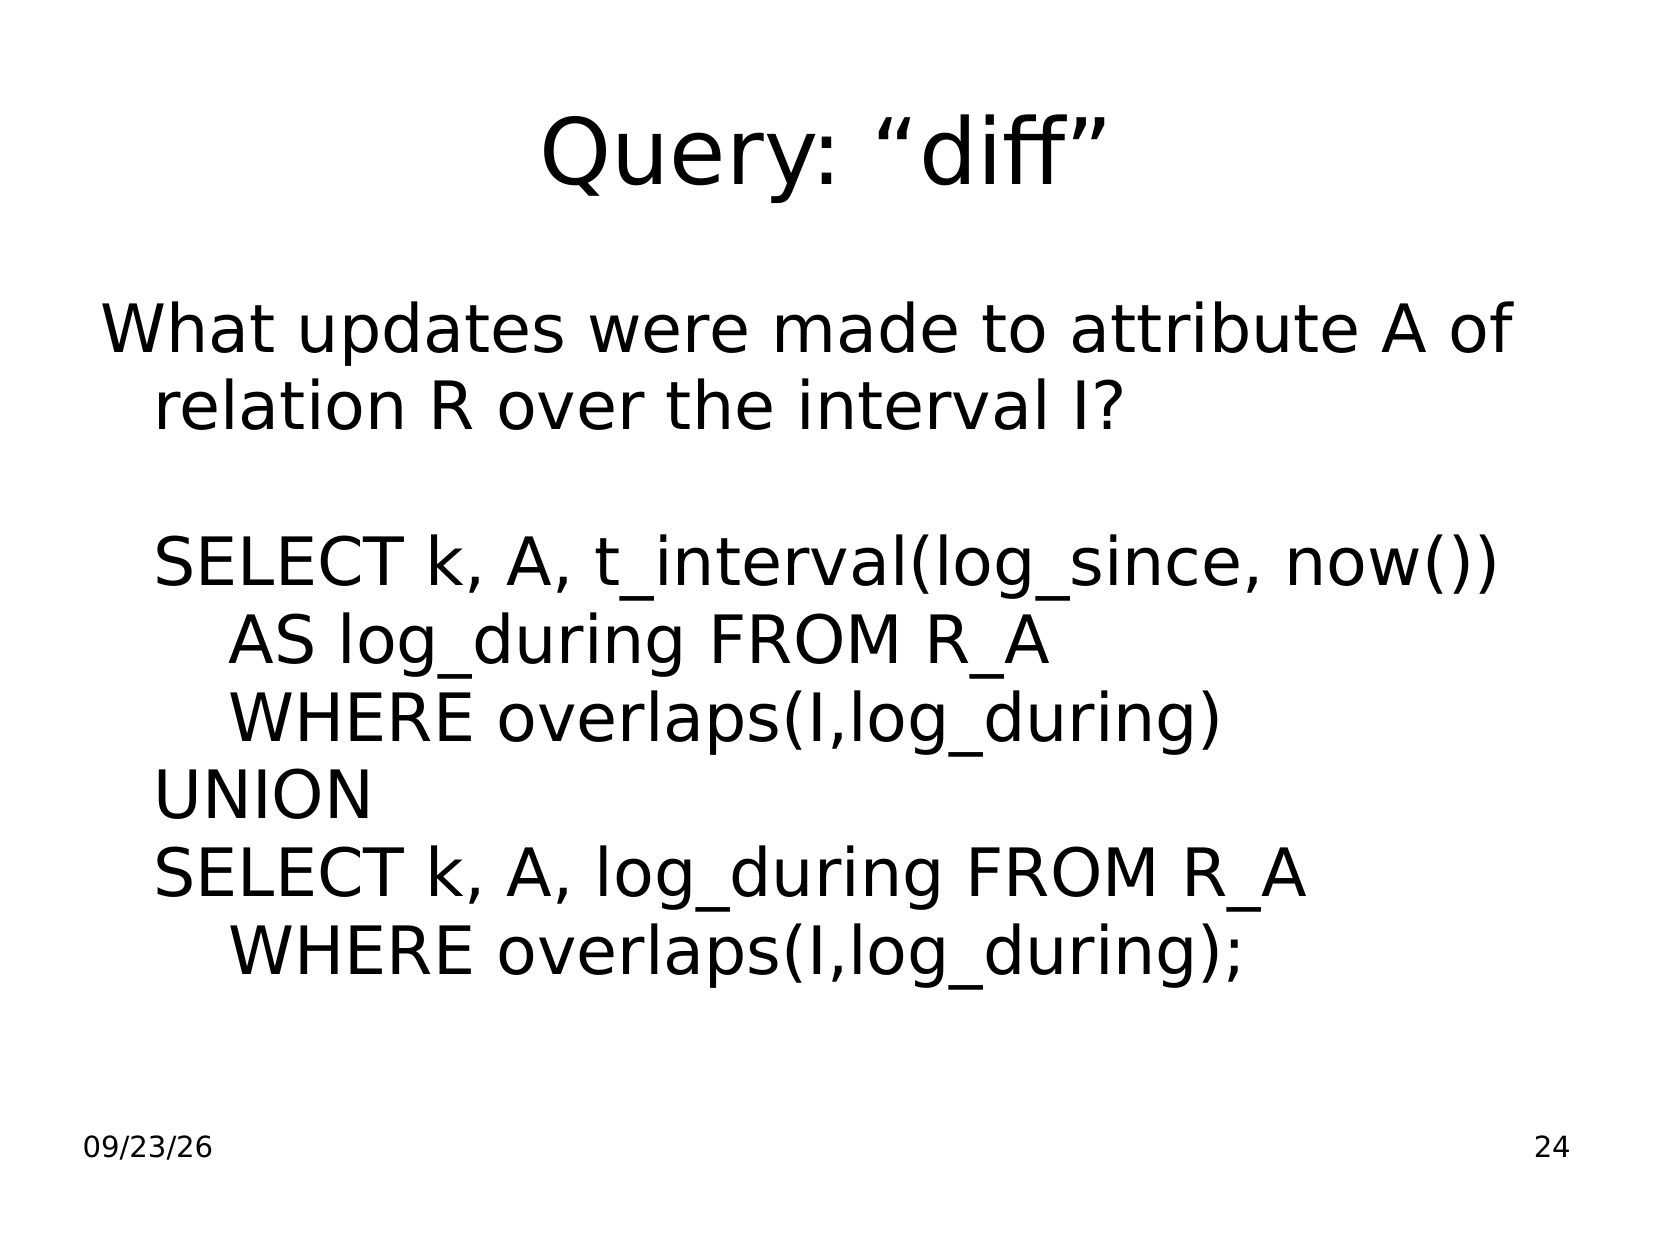

# Query: “diff”
What updates were made to attribute A of relation R over the interval I?
SELECT k, A, t_interval(log_since, now())
	AS log_during FROM R_A
	WHERE overlaps(I,log_during)
UNION
SELECT k, A, log_during FROM R_A
	WHERE overlaps(I,log_during);
24